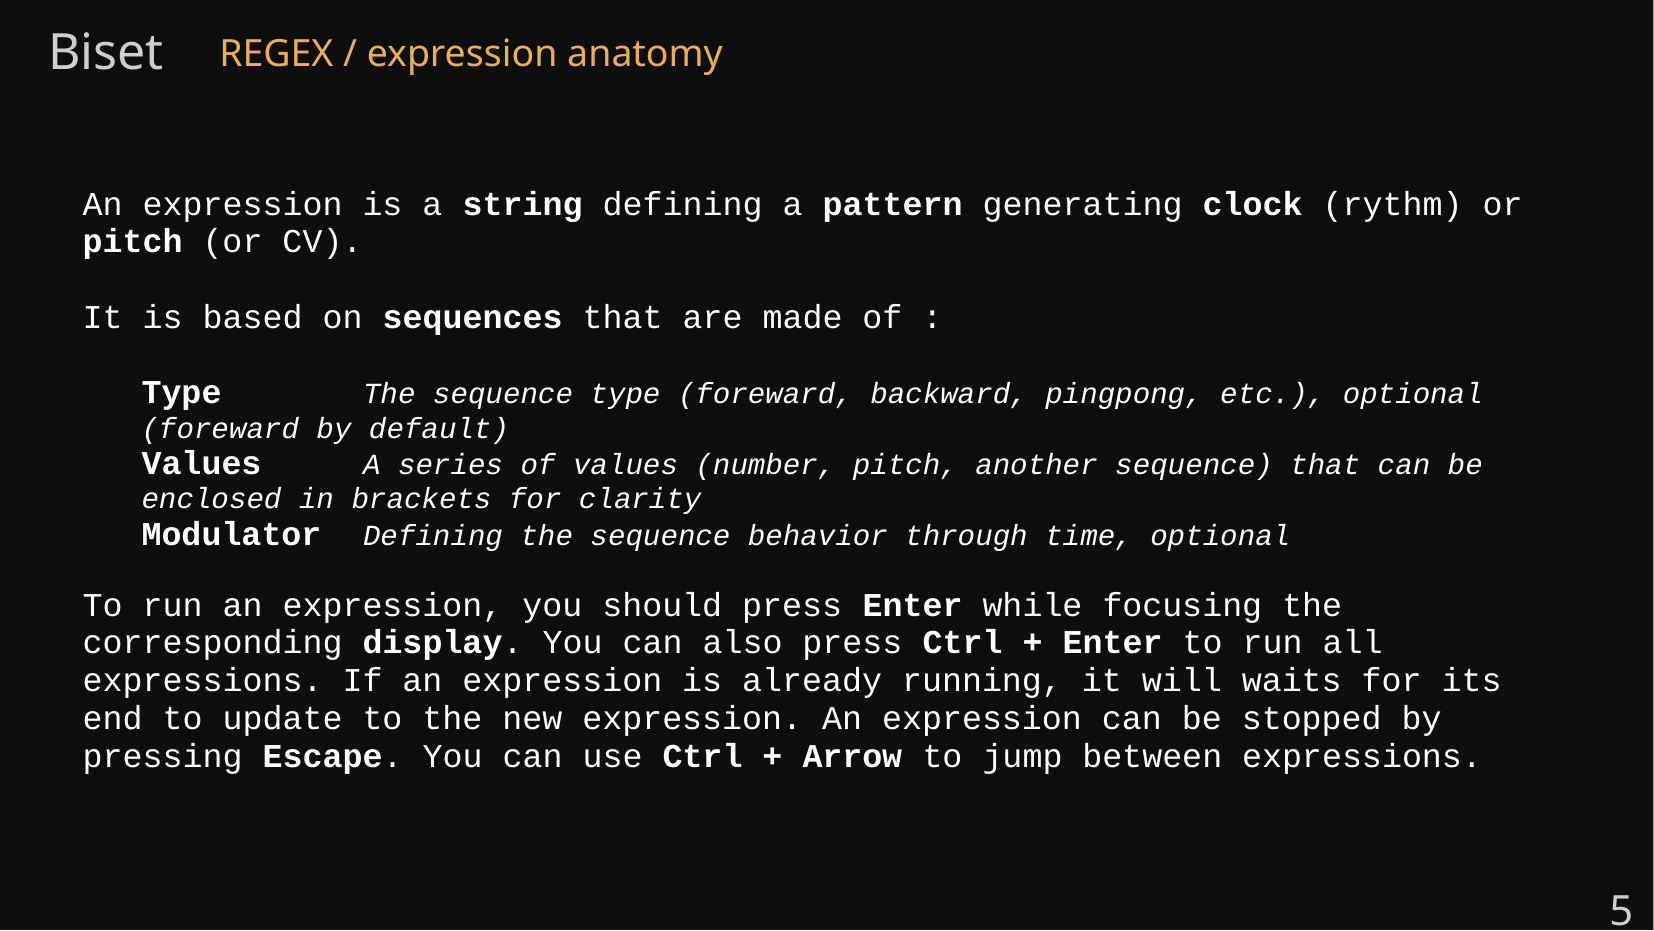

Biset
REGEX / expression anatomy
# An expression is a string defining a pattern generating clock (rythm) or pitch (or CV).
It is based on sequences that are made of :
Type		The sequence type (foreward, backward, pingpong, etc.), optional (foreward by default)
Values		A series of values (number, pitch, another sequence) that can be enclosed in brackets for clarity
Modulator	Defining the sequence behavior through time, optional
To run an expression, you should press Enter while focusing the corresponding display. You can also press Ctrl + Enter to run all expressions. If an expression is already running, it will waits for its end to update to the new expression. An expression can be stopped by pressing Escape. You can use Ctrl + Arrow to jump between expressions.
5